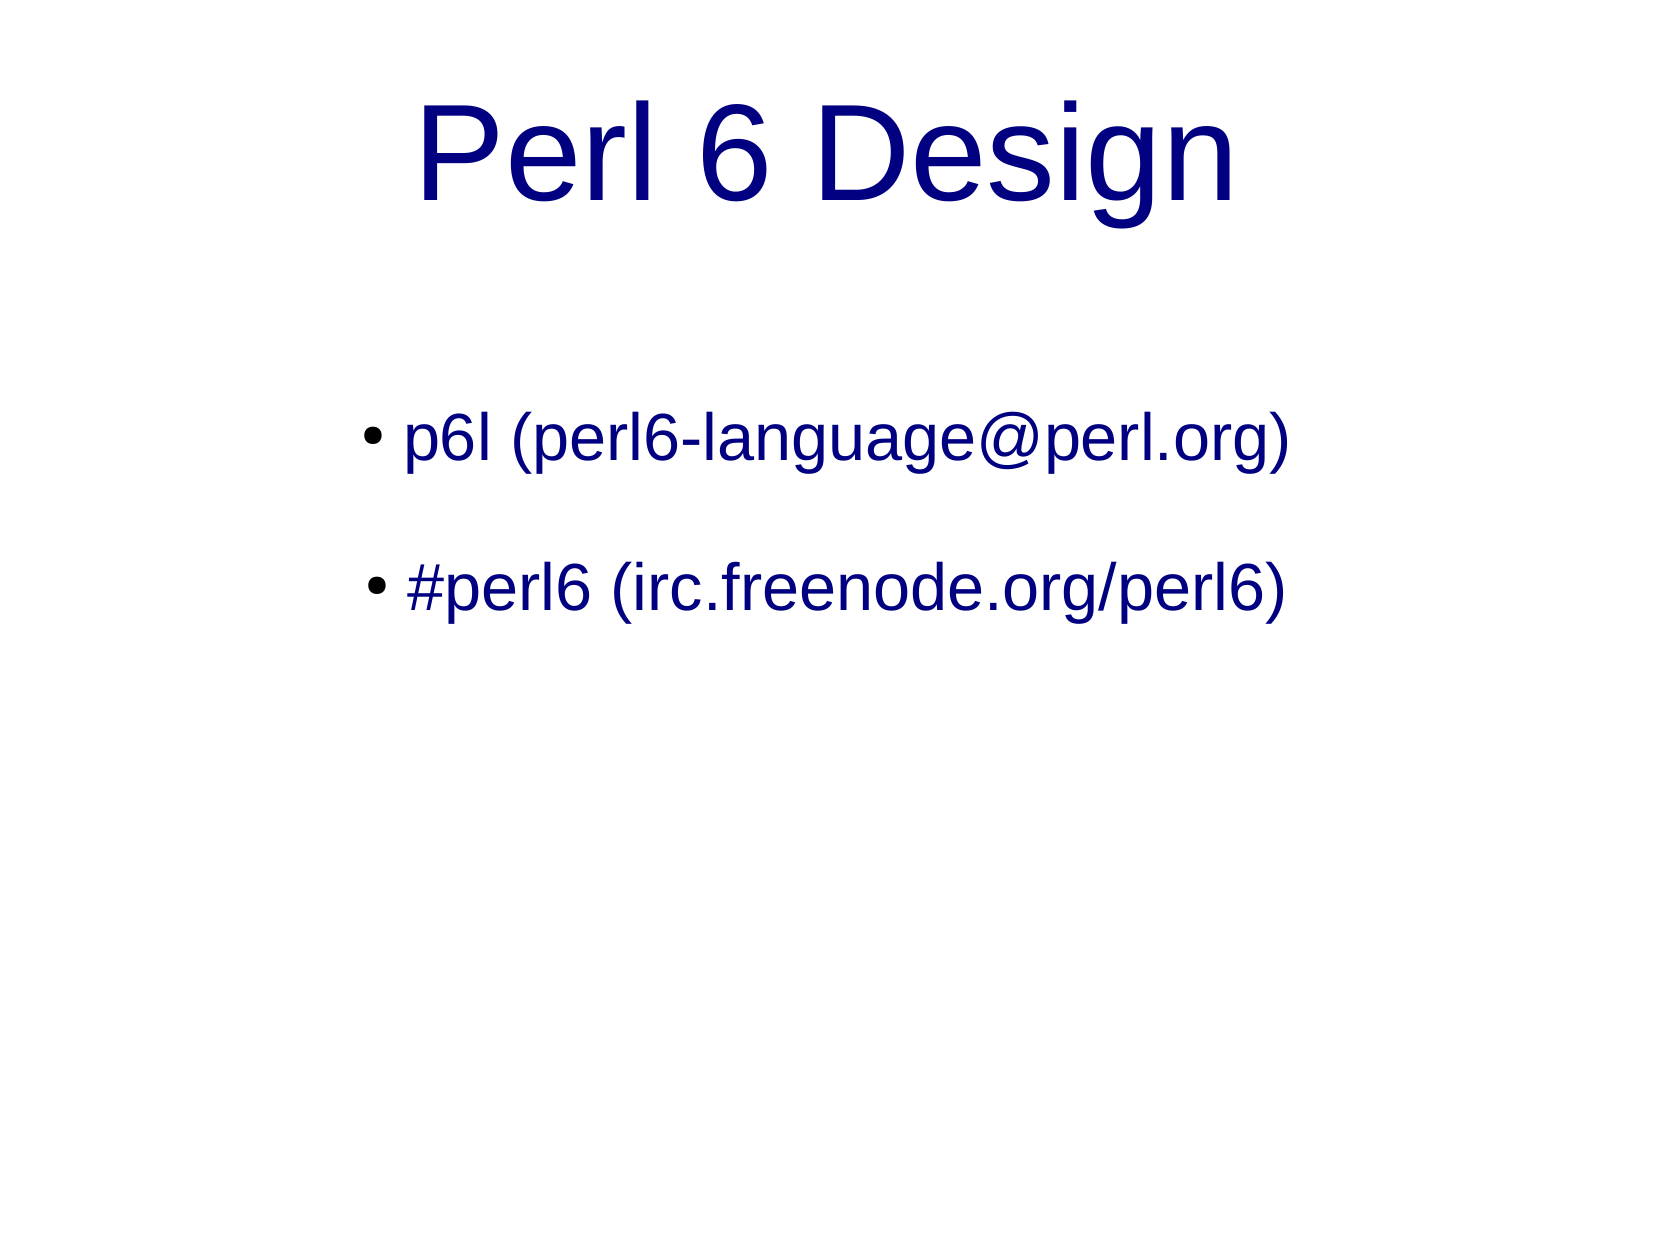

# Perl 6 Design
 p6l (perl6-language@perl.org)
 #perl6 (irc.freenode.org/perl6)